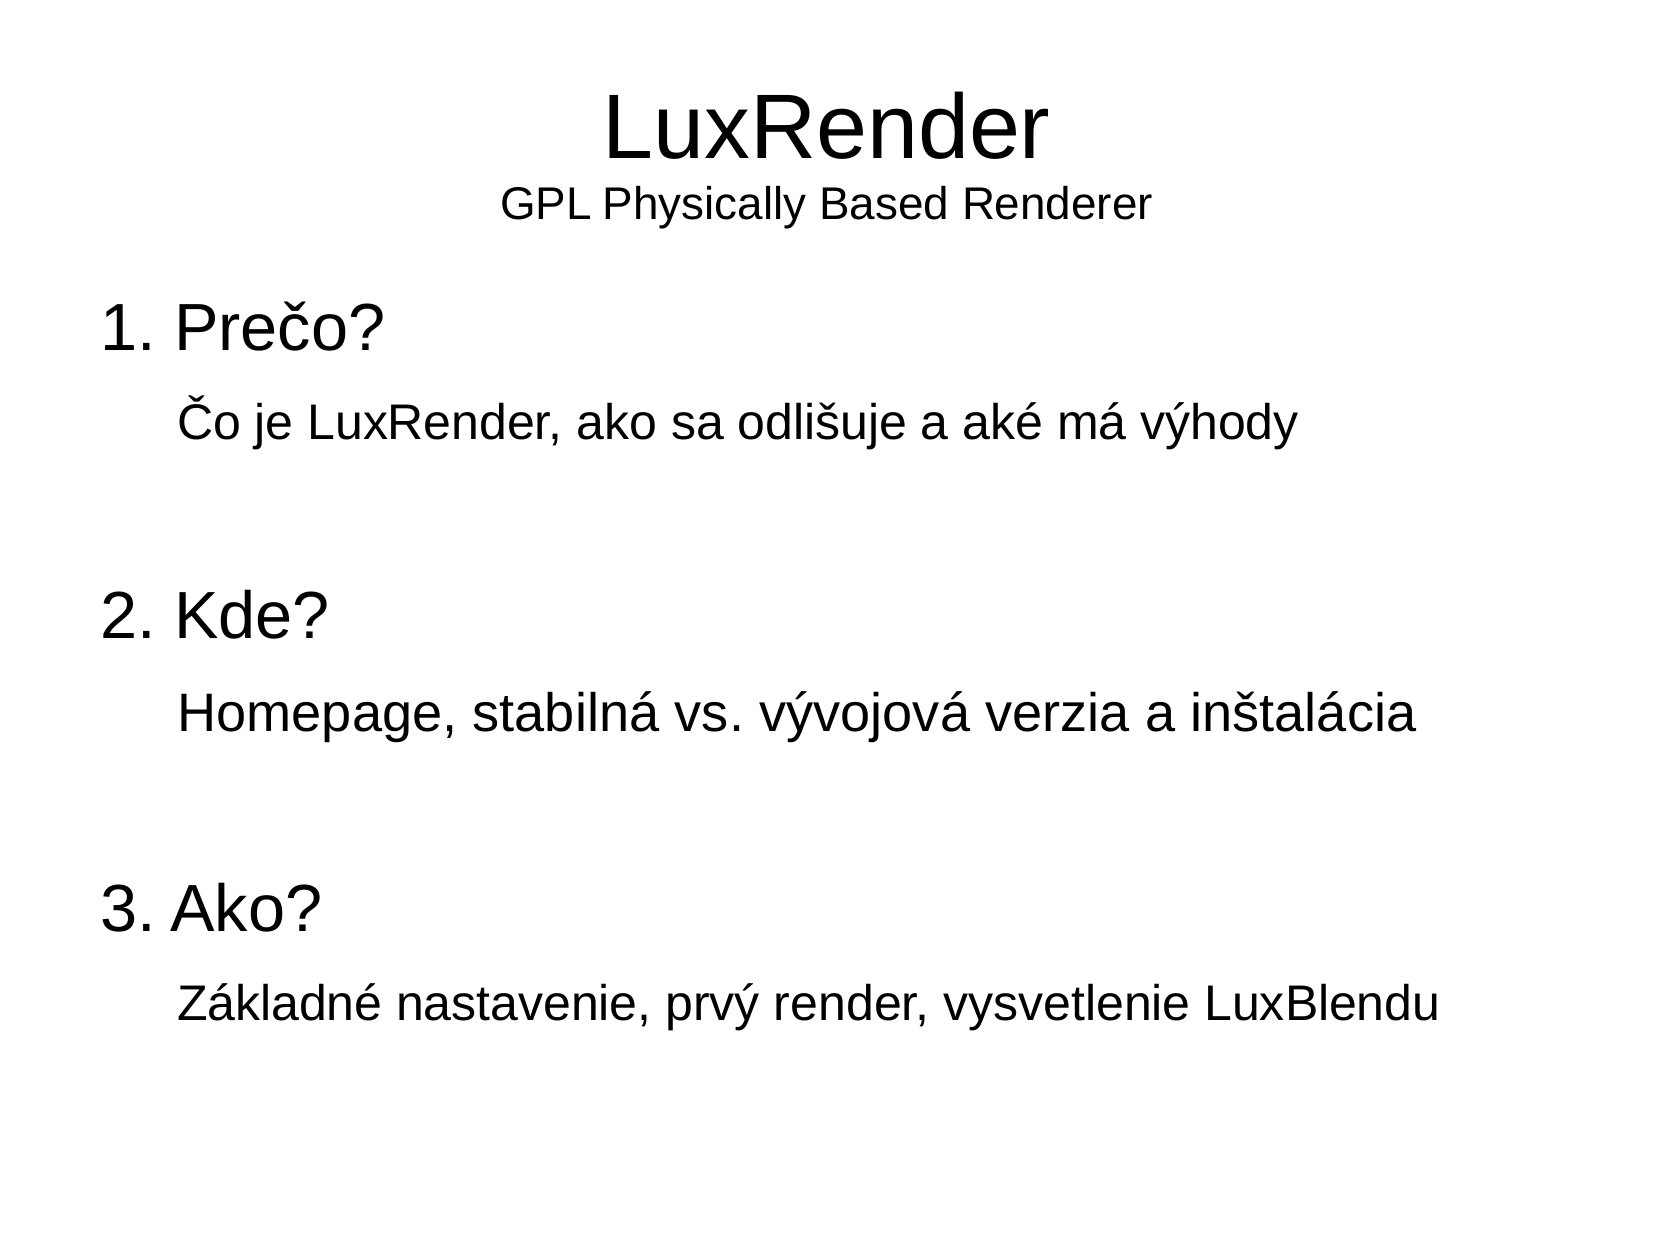

# LuxRender GPL Physically Based Renderer
1. Prečo?
Čo je LuxRender, ako sa odlišuje a aké má výhody
2. Kde?
Homepage, stabilná vs. vývojová verzia a inštalácia
3. Ako?
Základné nastavenie, prvý render, vysvetlenie LuxBlendu